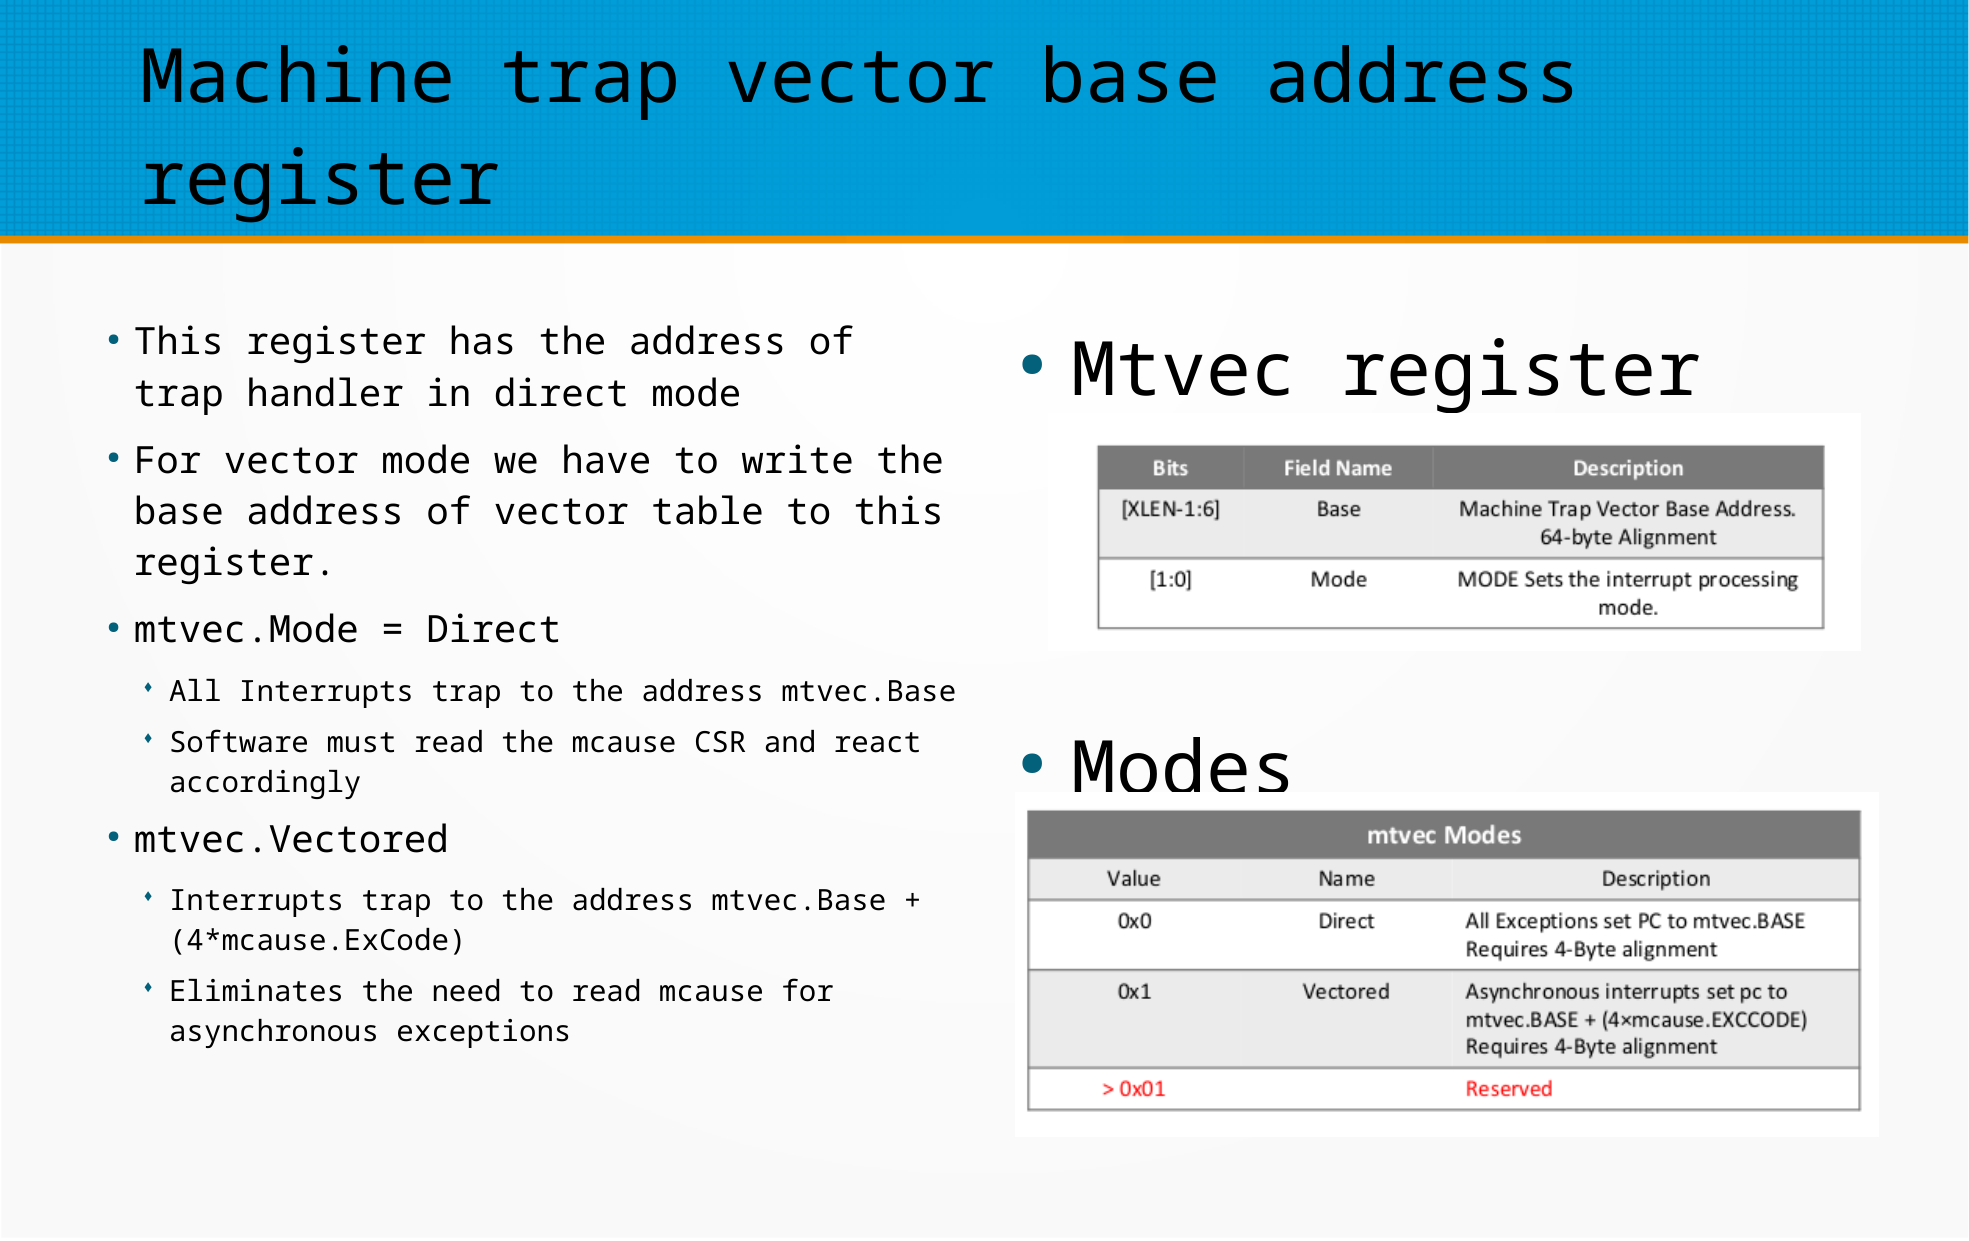

# Machine trap vector base address register
This register has the address of trap handler in direct mode
For vector mode we have to write the base address of vector table to this register.
mtvec.Mode = Direct
All Interrupts trap to the address mtvec.Base
Software must read the mcause CSR and react accordingly
mtvec.Vectored
Interrupts trap to the address mtvec.Base + (4*mcause.ExCode)
Eliminates the need to read mcause for asynchronous exceptions
Mtvec register
Modes